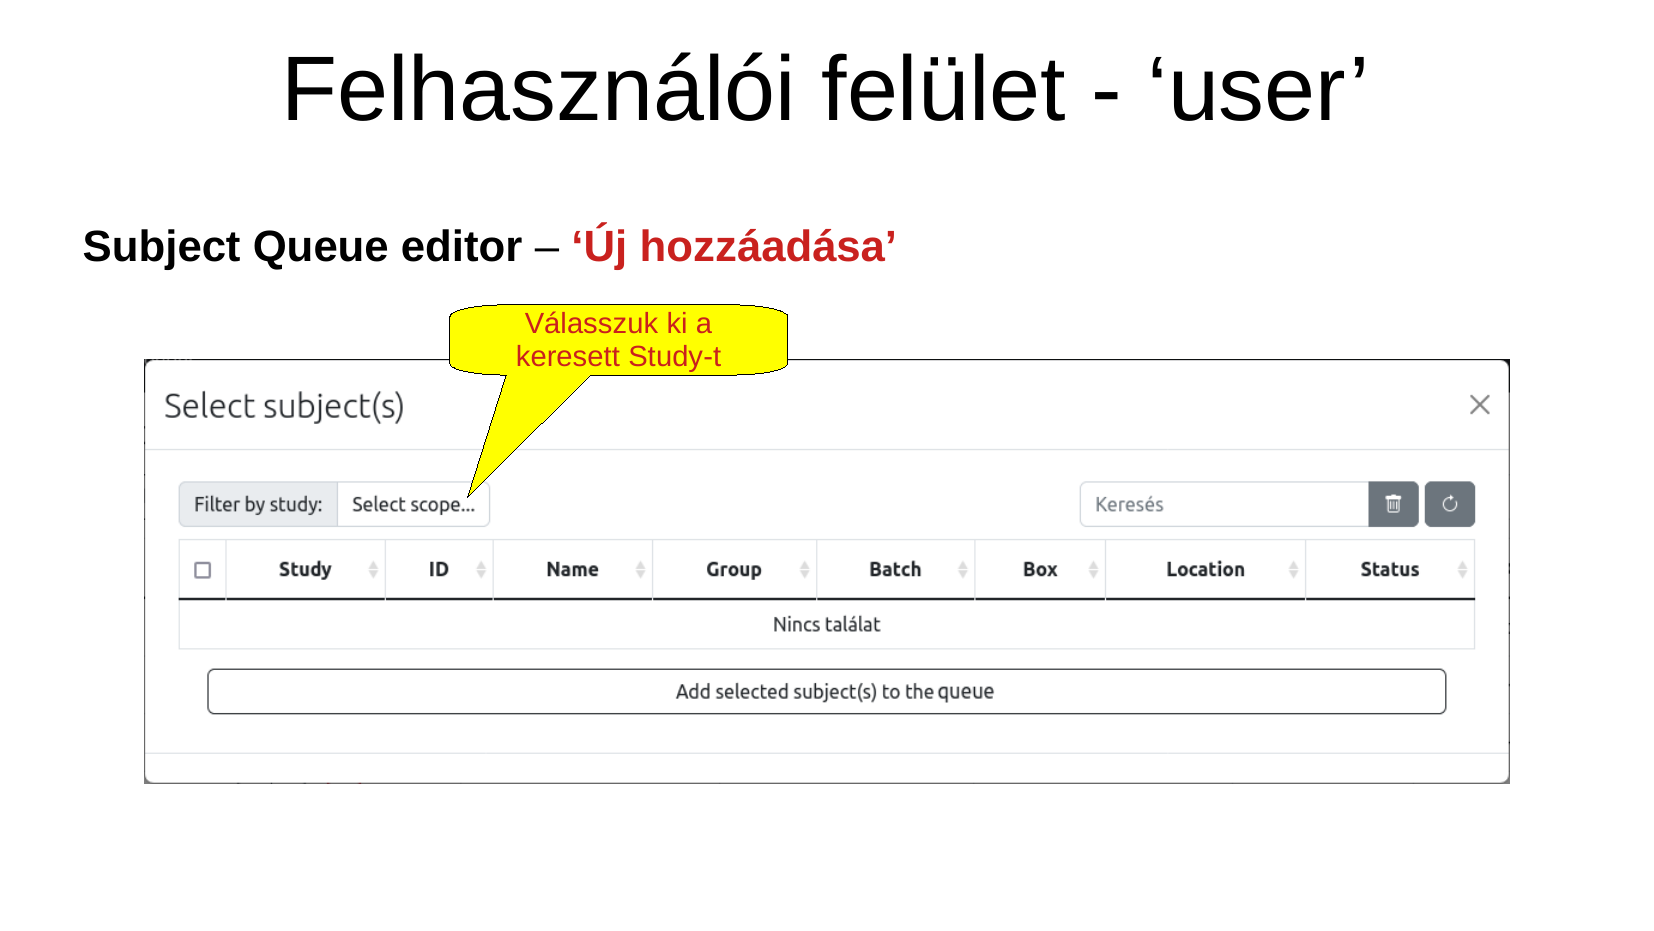

Felhasználói felület - ‘user’
# Subject Queue editor – ‘Új hozzáadása’
Válasszuk ki a keresett Study-t